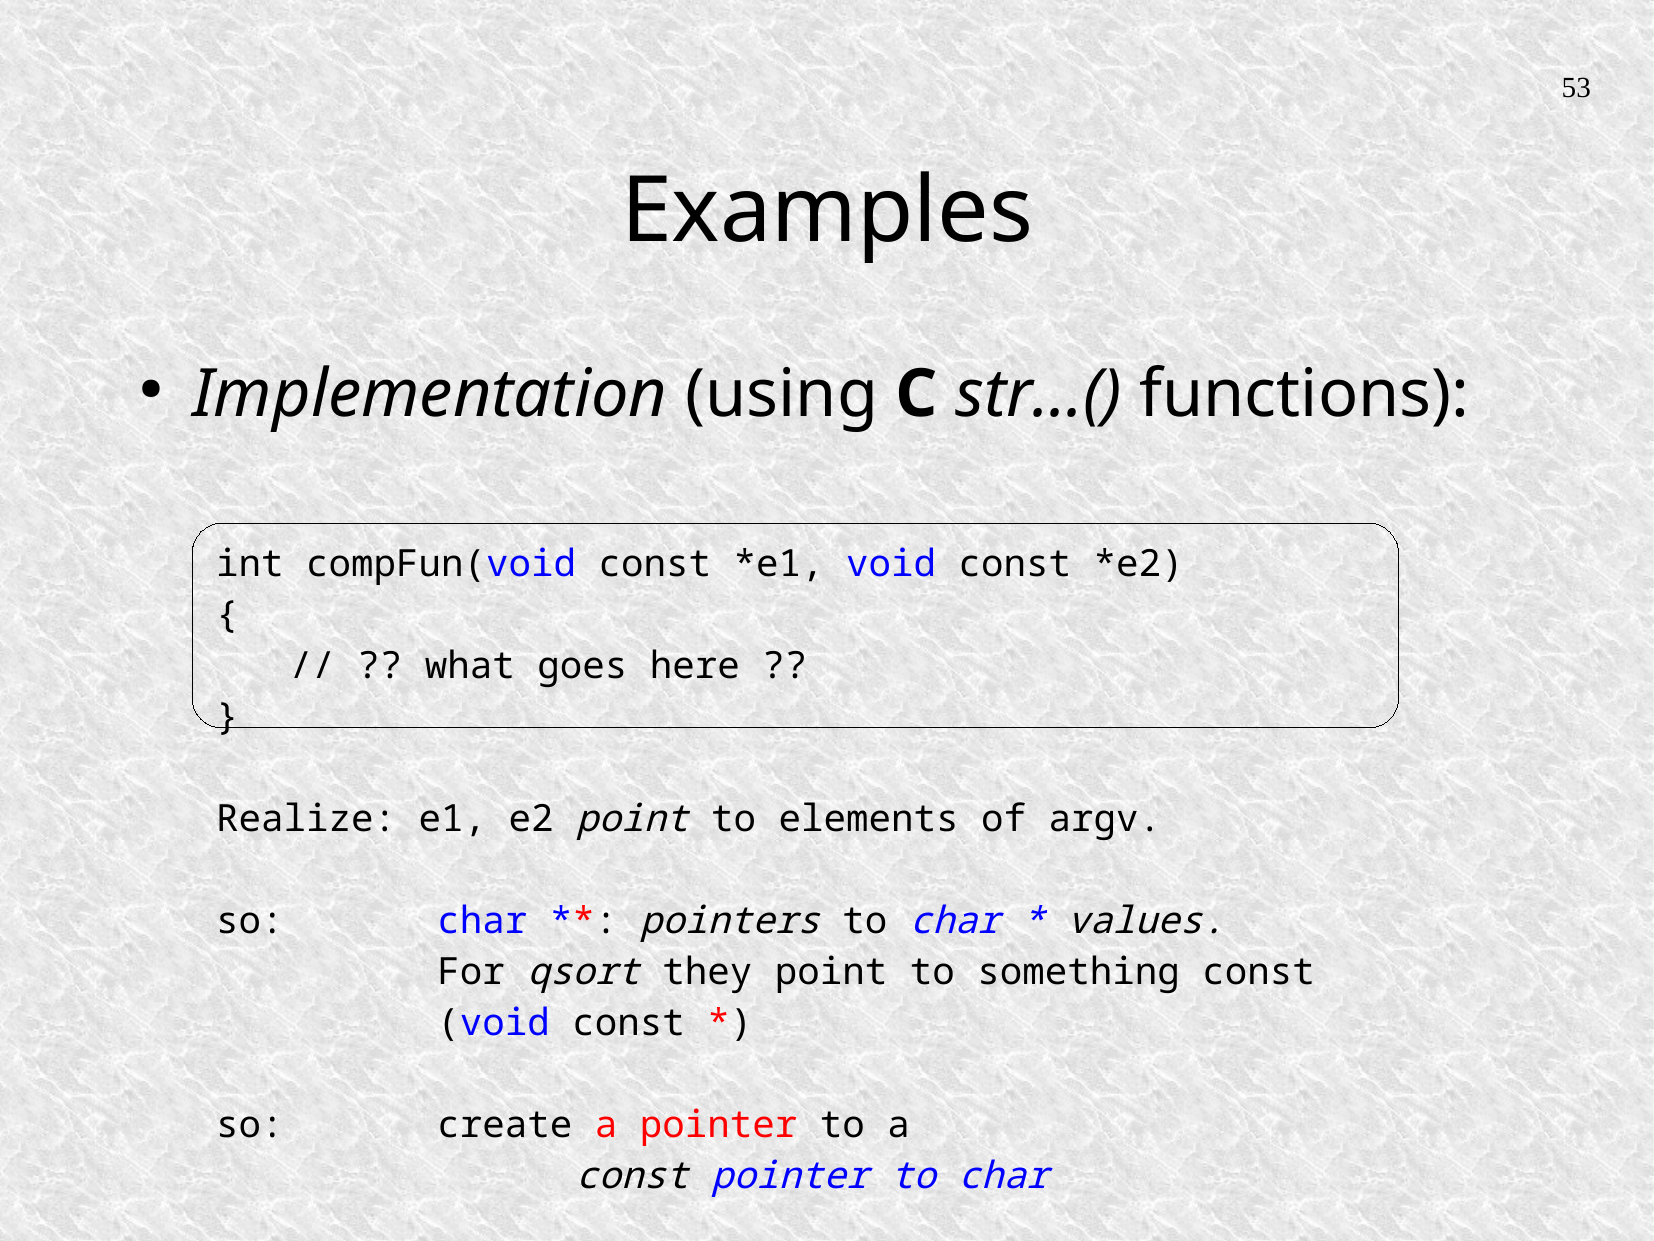

53
# Examples
Implementation (using C str...() functions):
int compFun(void const *e1, void const *e2)
{
	// ?? what goes here ??
}
Realize: e1, e2 point to elements of argv.
so: 		char **: pointers to char * values.
			For qsort they point to something const
			(void const *)
so:			create a pointer to a
 const pointer to char